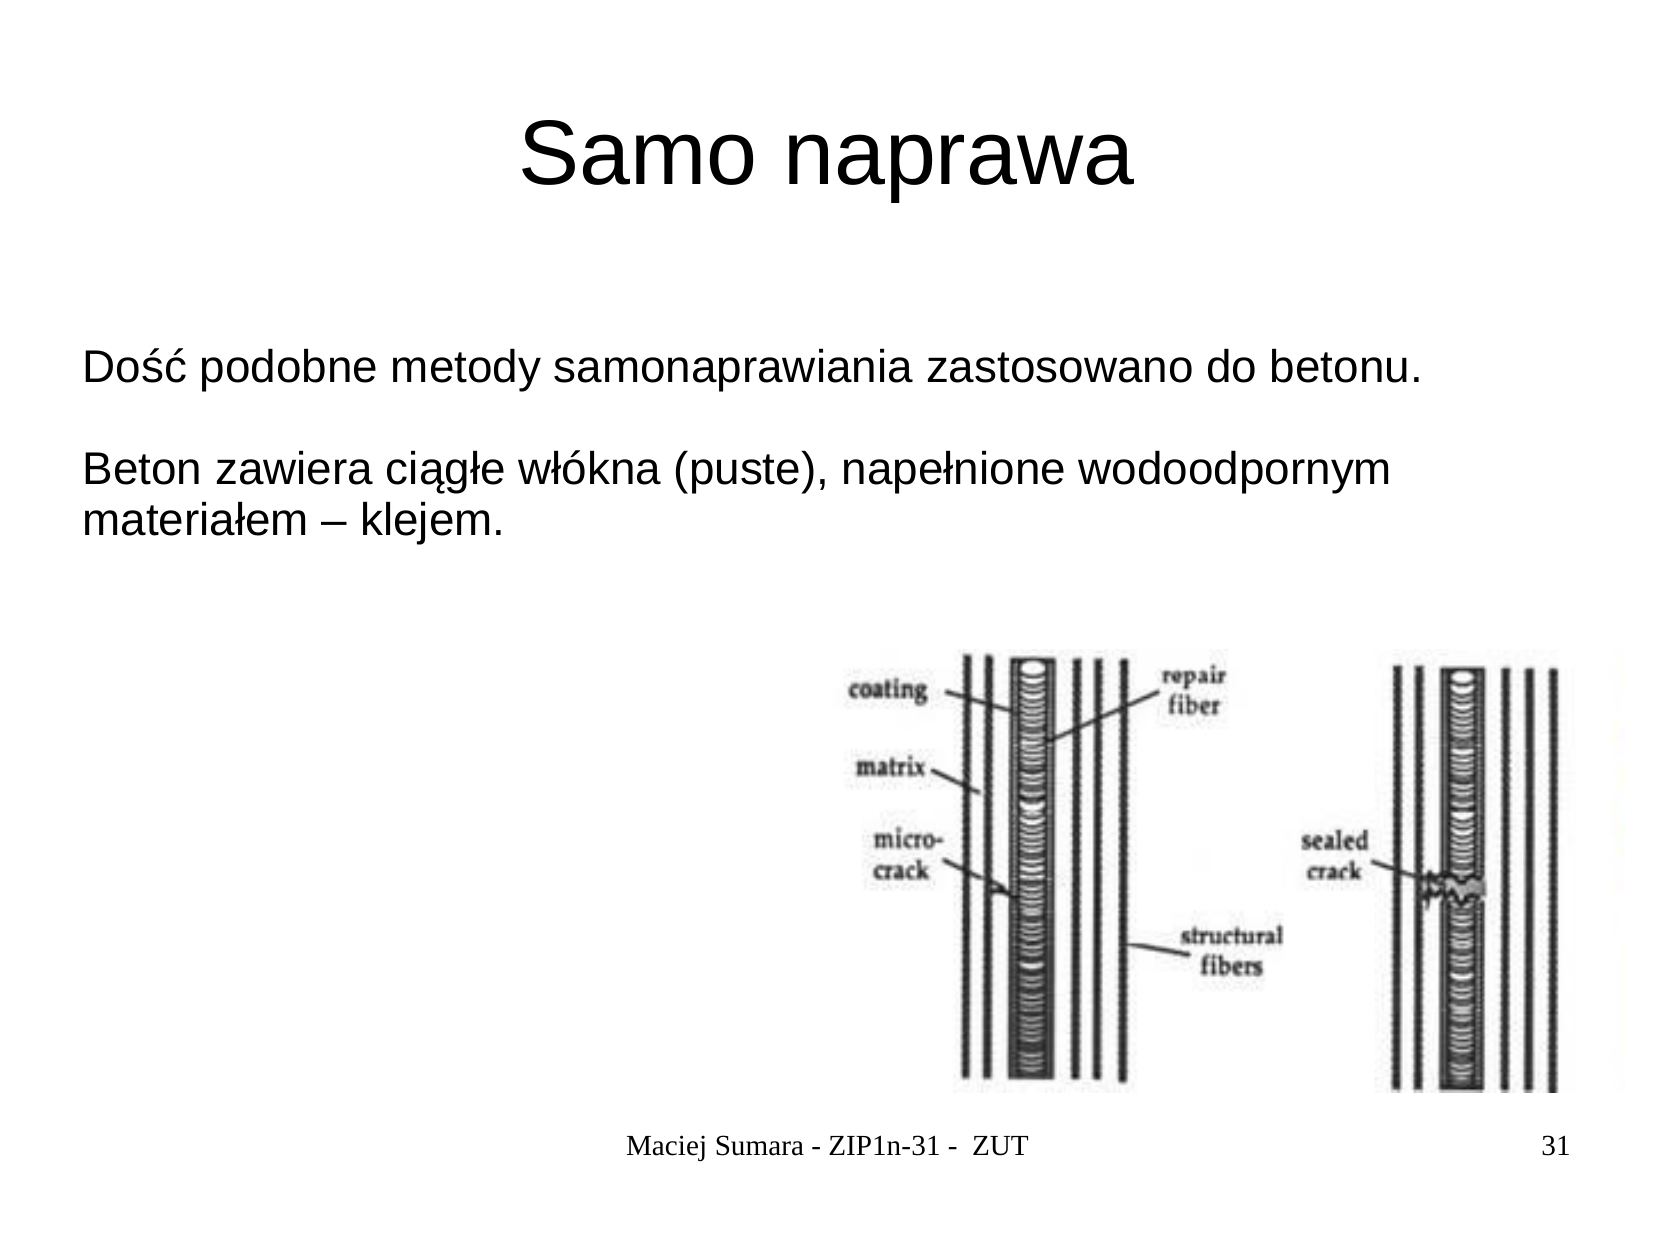

# Samo naprawa
Dość podobne metody samonaprawiania zastosowano do betonu.
Beton zawiera ciągłe włókna (puste), napełnione wodoodpornym materiałem – klejem.
Maciej Sumara - ZIP1n-31 - ZUT
31